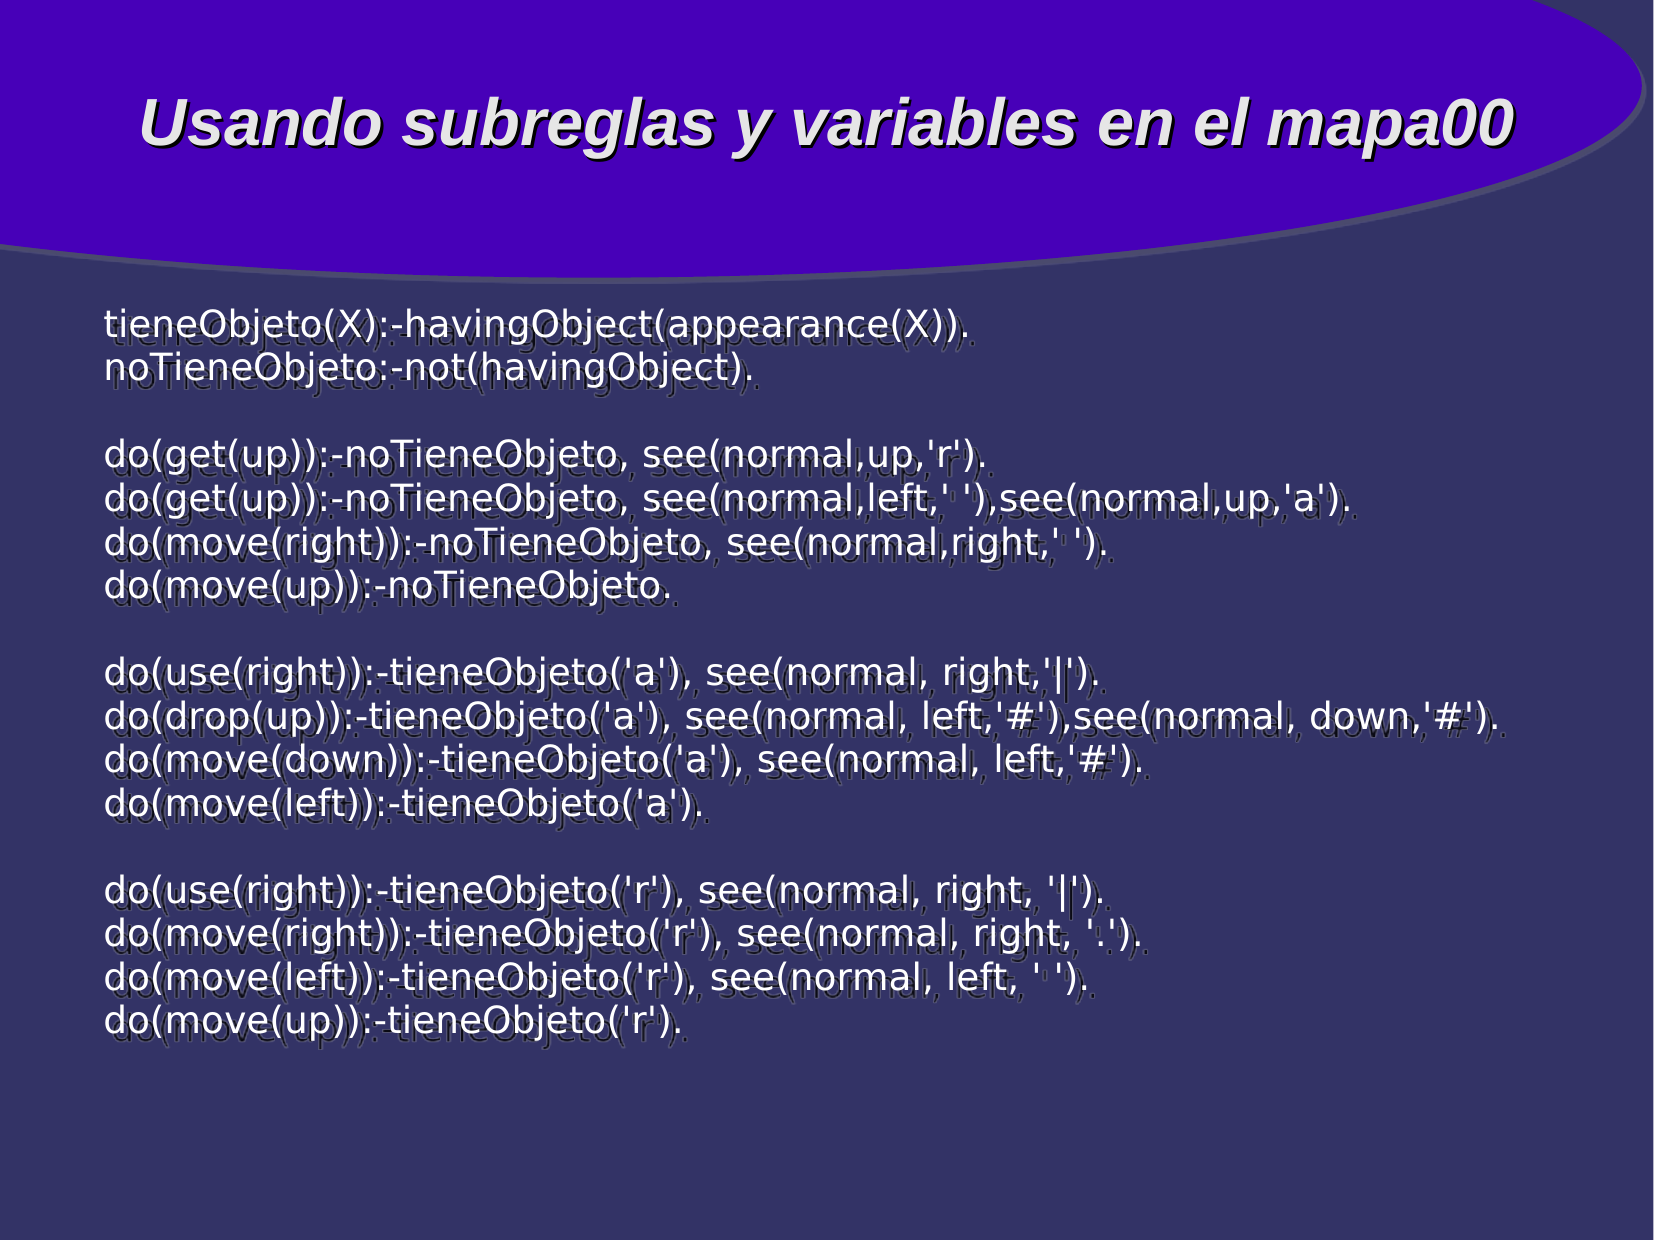

# Usando subreglas y variables en el mapa00
tieneObjeto(X):-havingObject(appearance(X)).
noTieneObjeto:-not(havingObject).
do(get(up)):-noTieneObjeto, see(normal,up,'r').
do(get(up)):-noTieneObjeto, see(normal,left,' '),see(normal,up,'a').
do(move(right)):-noTieneObjeto, see(normal,right,' ').
do(move(up)):-noTieneObjeto.
do(use(right)):-tieneObjeto('a'), see(normal, right,'|').
do(drop(up)):-tieneObjeto('a'), see(normal, left,'#'),see(normal, down,'#').
do(move(down)):-tieneObjeto('a'), see(normal, left,'#').
do(move(left)):-tieneObjeto('a').
do(use(right)):-tieneObjeto('r'), see(normal, right, '|').
do(move(right)):-tieneObjeto('r'), see(normal, right, '.').
do(move(left)):-tieneObjeto('r'), see(normal, left, ' ').
do(move(up)):-tieneObjeto('r').